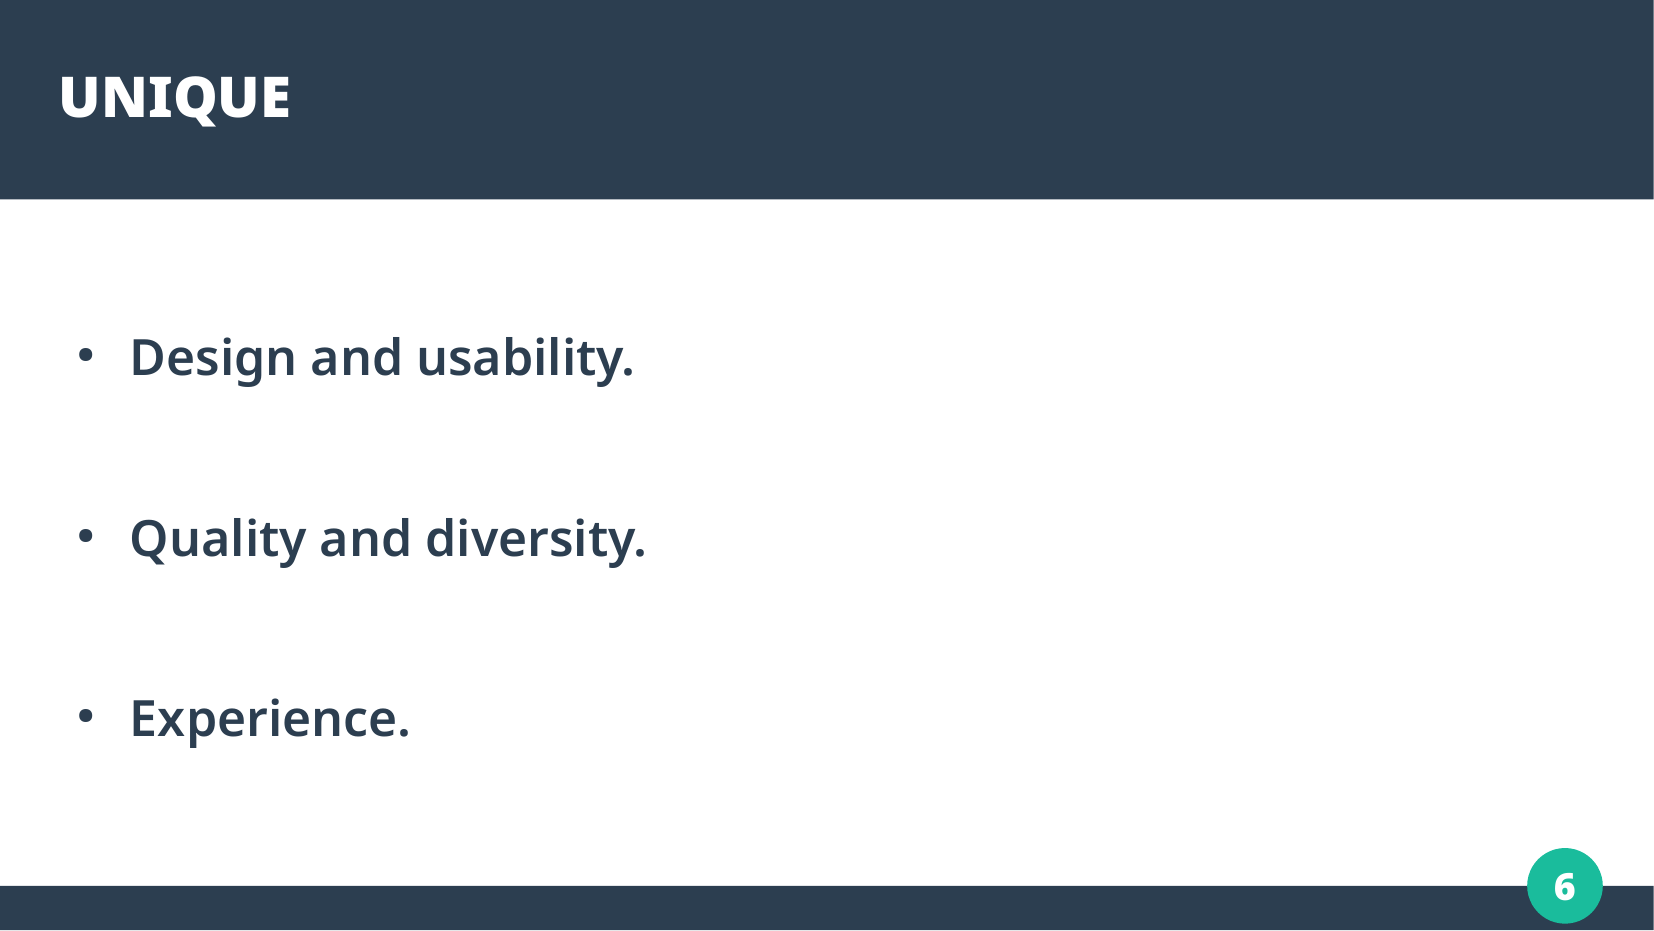

# UNIQUE
Design and usability.
Quality and diversity.
Experience.